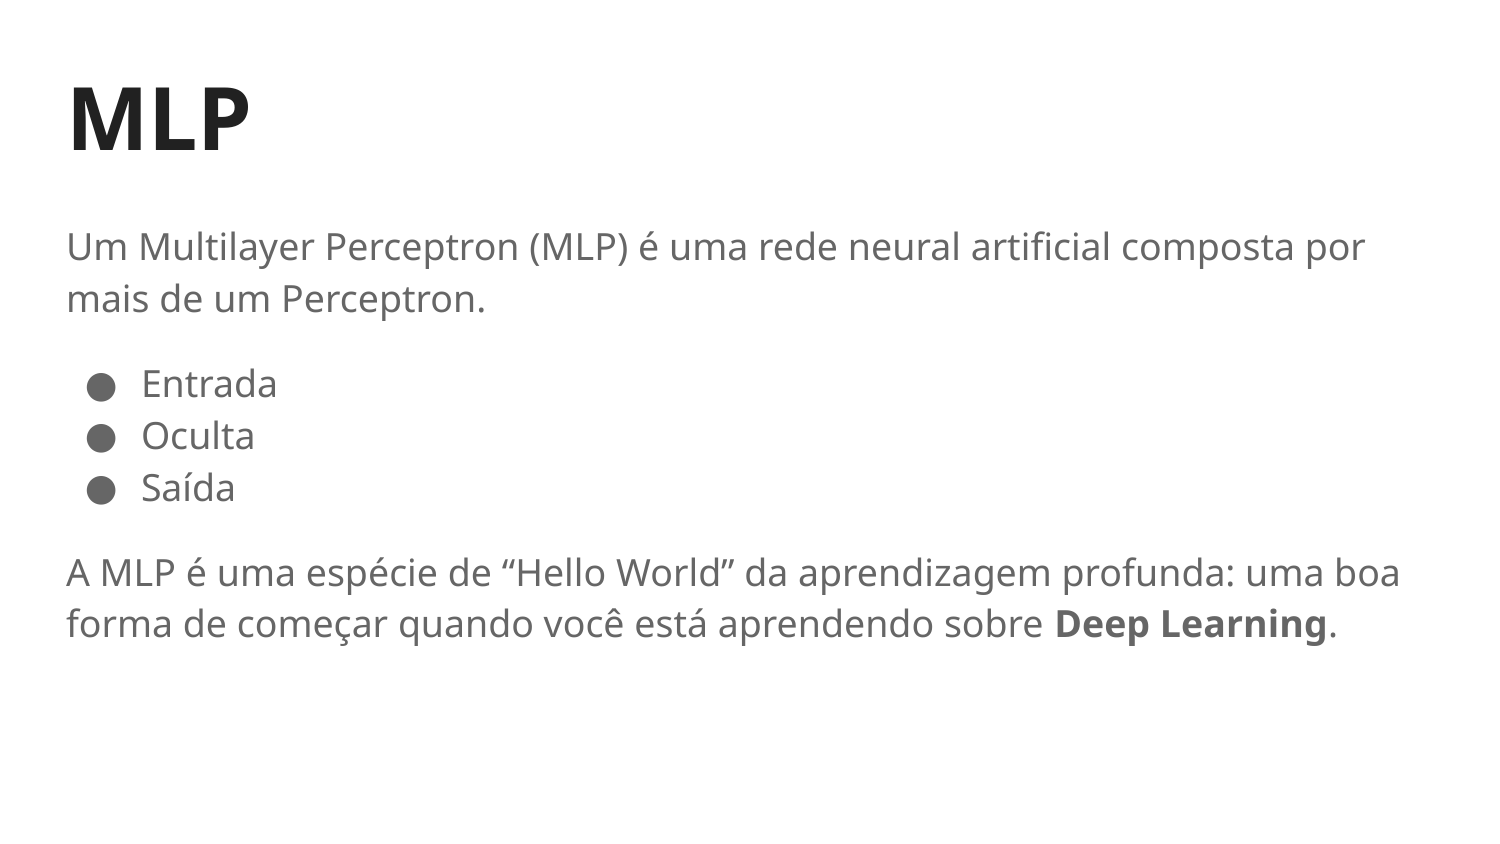

# MLP
Um Multilayer Perceptron (MLP) é uma rede neural artificial composta por mais de um Perceptron.
Entrada
Oculta
Saída
A MLP é uma espécie de “Hello World” da aprendizagem profunda: uma boa forma de começar quando você está aprendendo sobre Deep Learning.